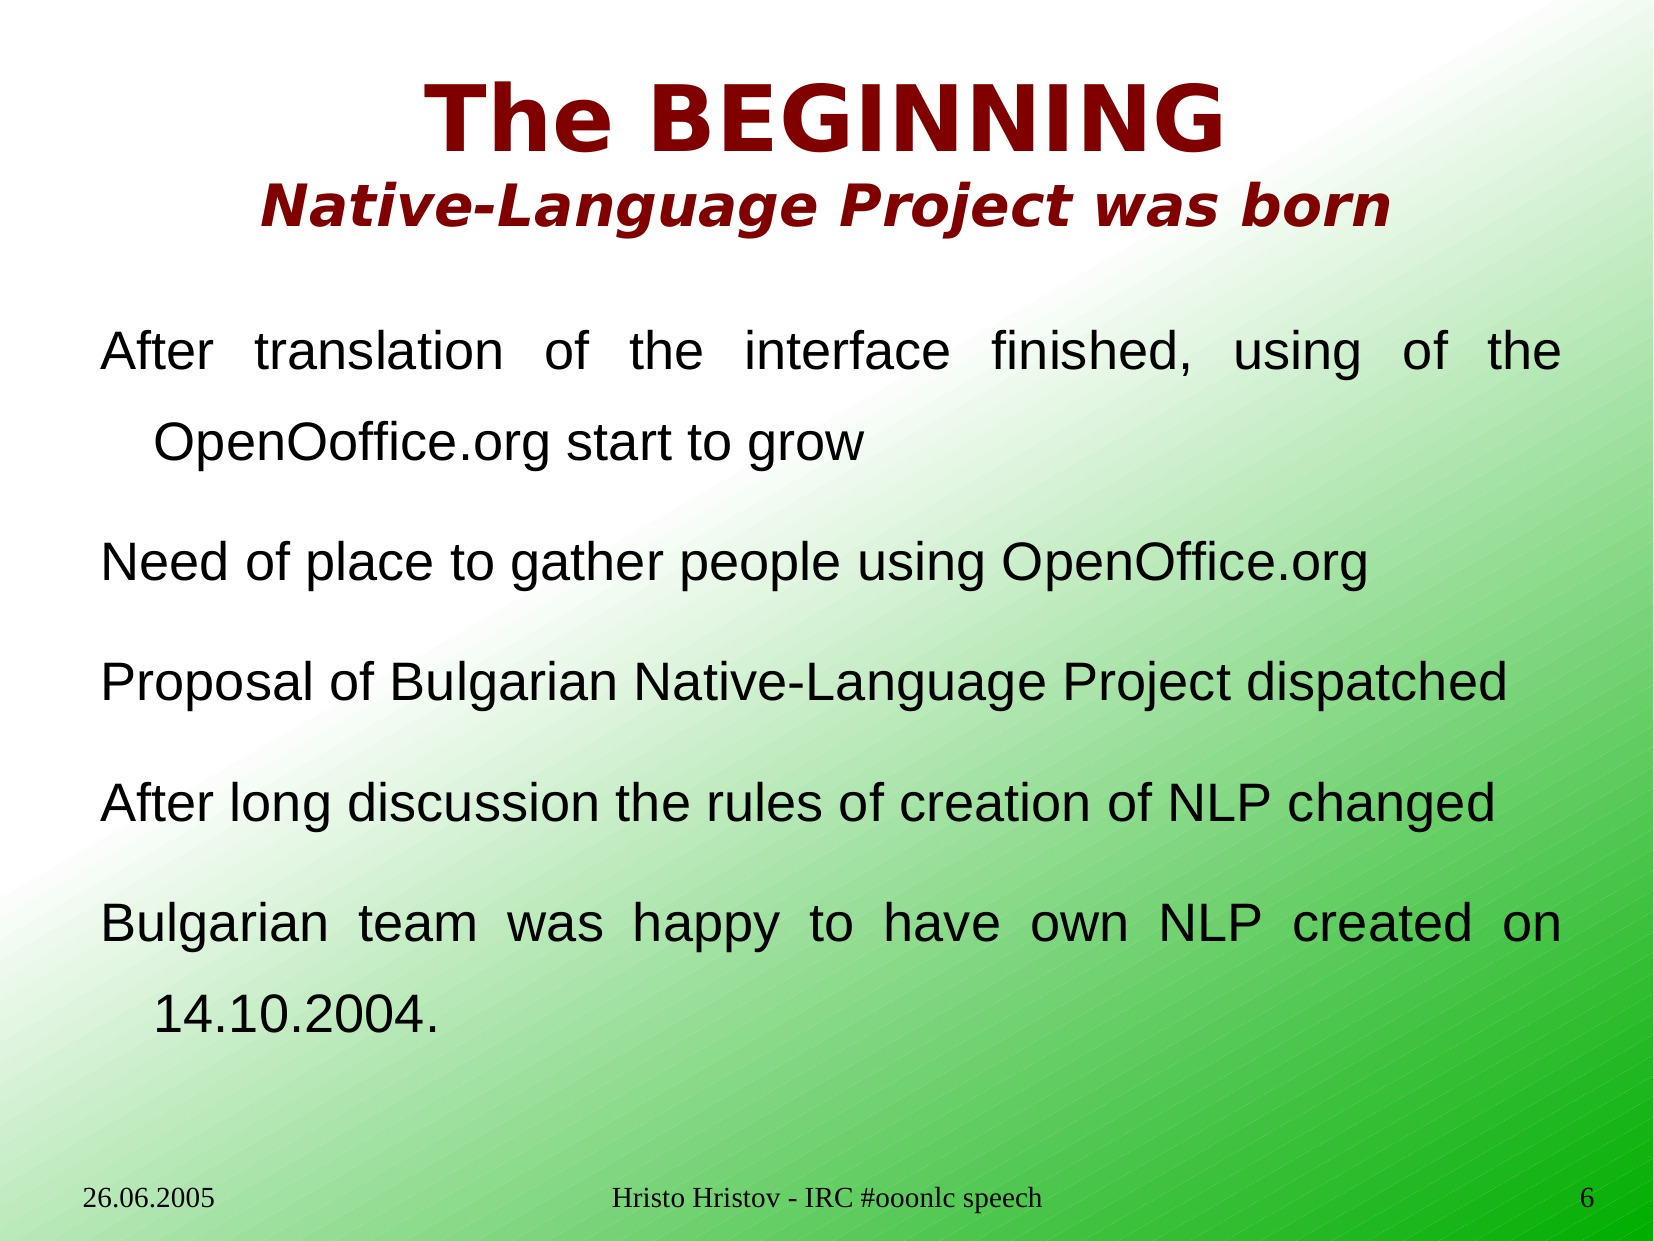

The BEGINNING
Native-Language Project was born
# After translation of the interface finished, using of the OpenOoffice.org start to grow
Need of place to gather people using OpenOffice.org
Proposal of Bulgarian Native-Language Project dispatched
After long discussion the rules of creation of NLP changed
Bulgarian team was happy to have own NLP created on 14.10.2004.
26.06.2005
Hristo Hristov - IRC #ooonlc speech
6